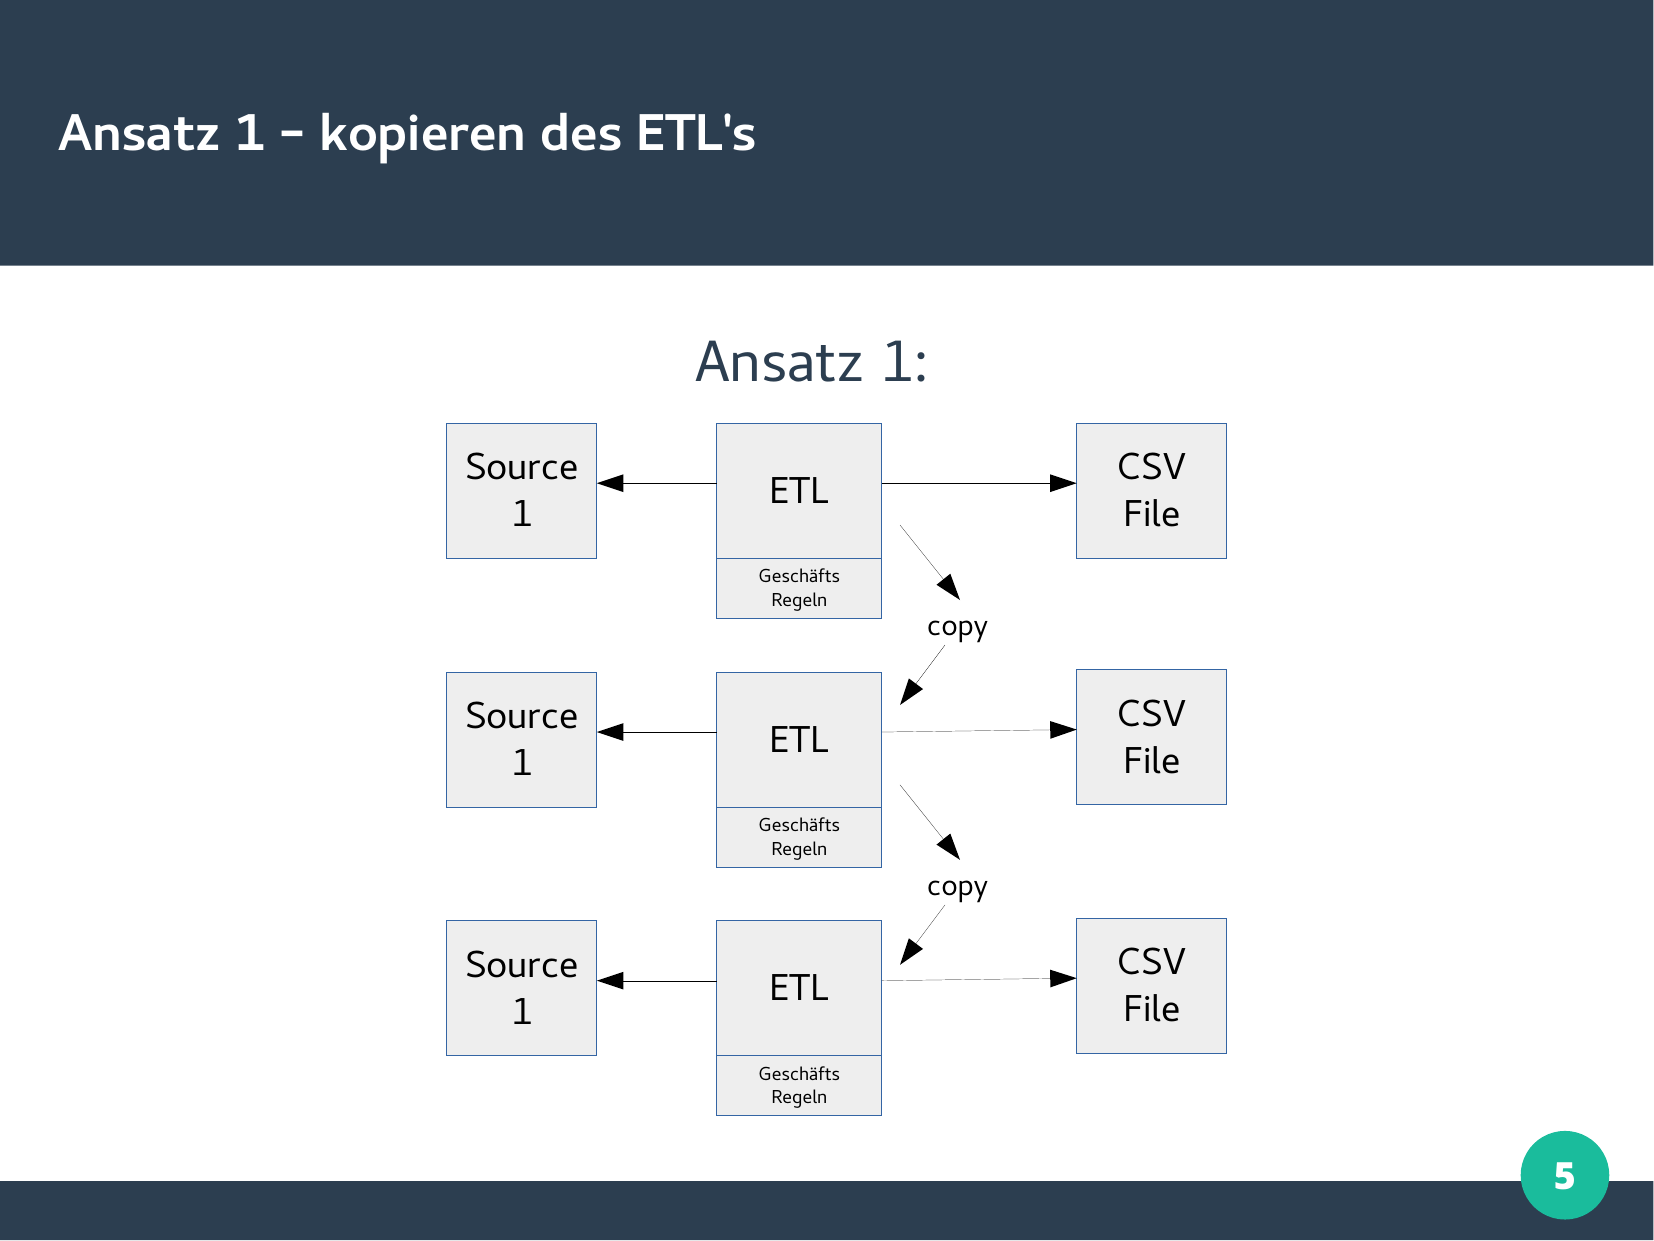

# Ansatz 1 – kopieren des ETL's
Ansatz 1:
Source
1
ETL
CSV
File
copy
Geschäfts
Regeln
CSV
File
Source
1
ETL
copy
Geschäfts
Regeln
CSV
File
Source
1
ETL
Geschäfts
Regeln
5